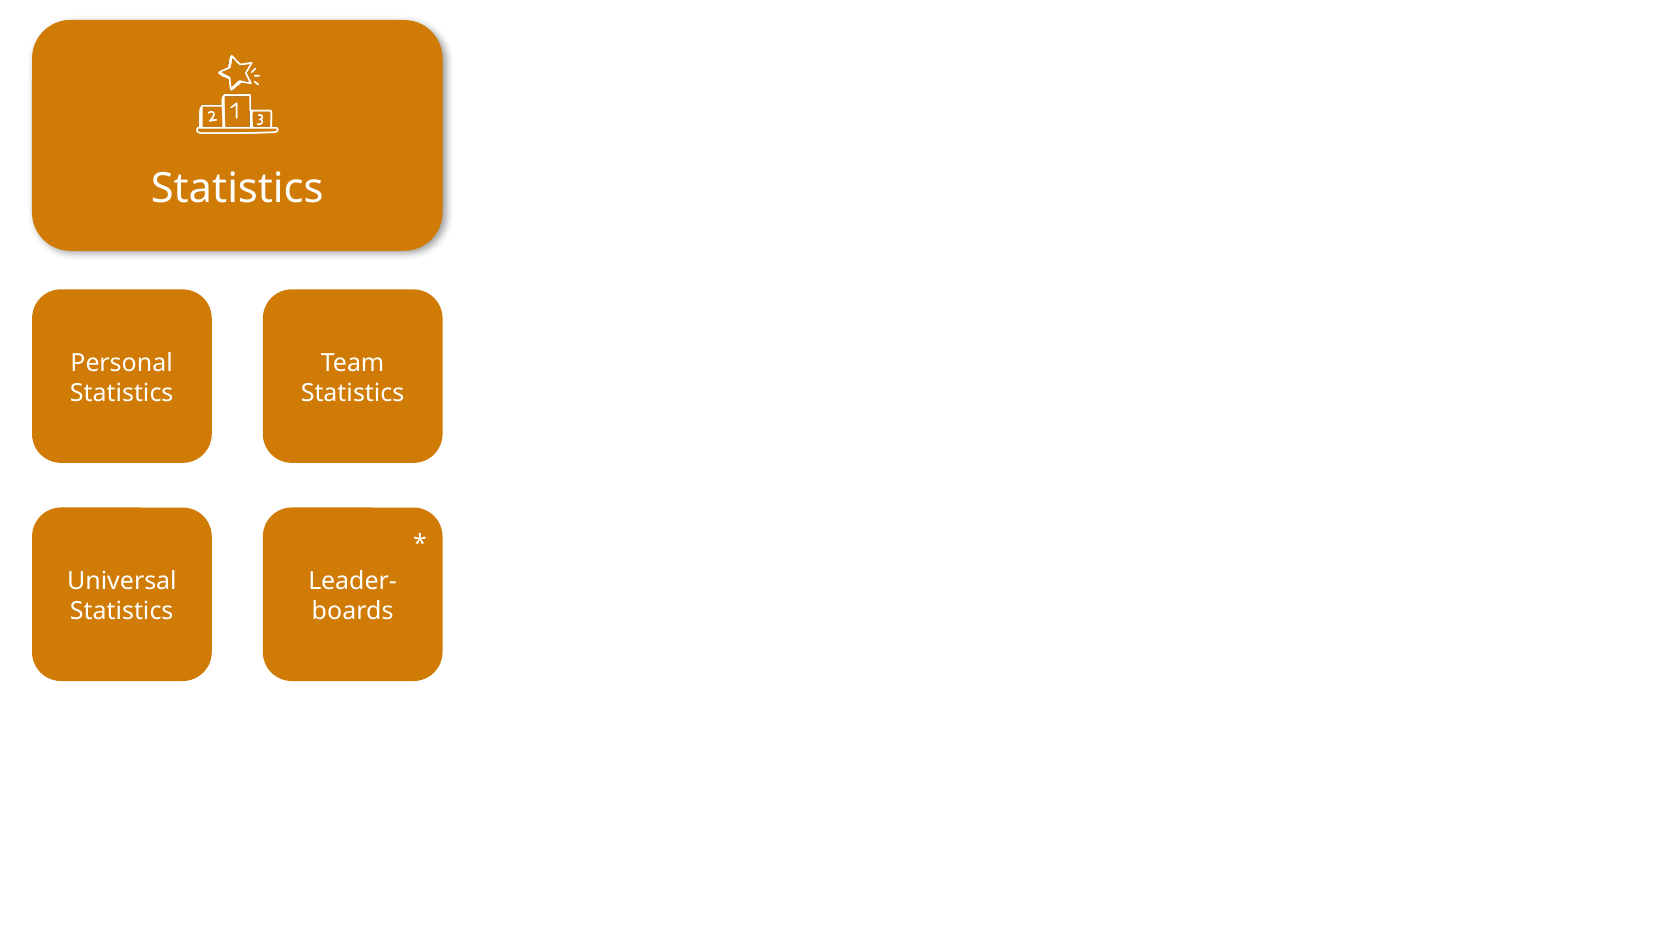

Statistics
Personal Statistics
Team Statistics
Universal
Statistics
Leader- boards
*